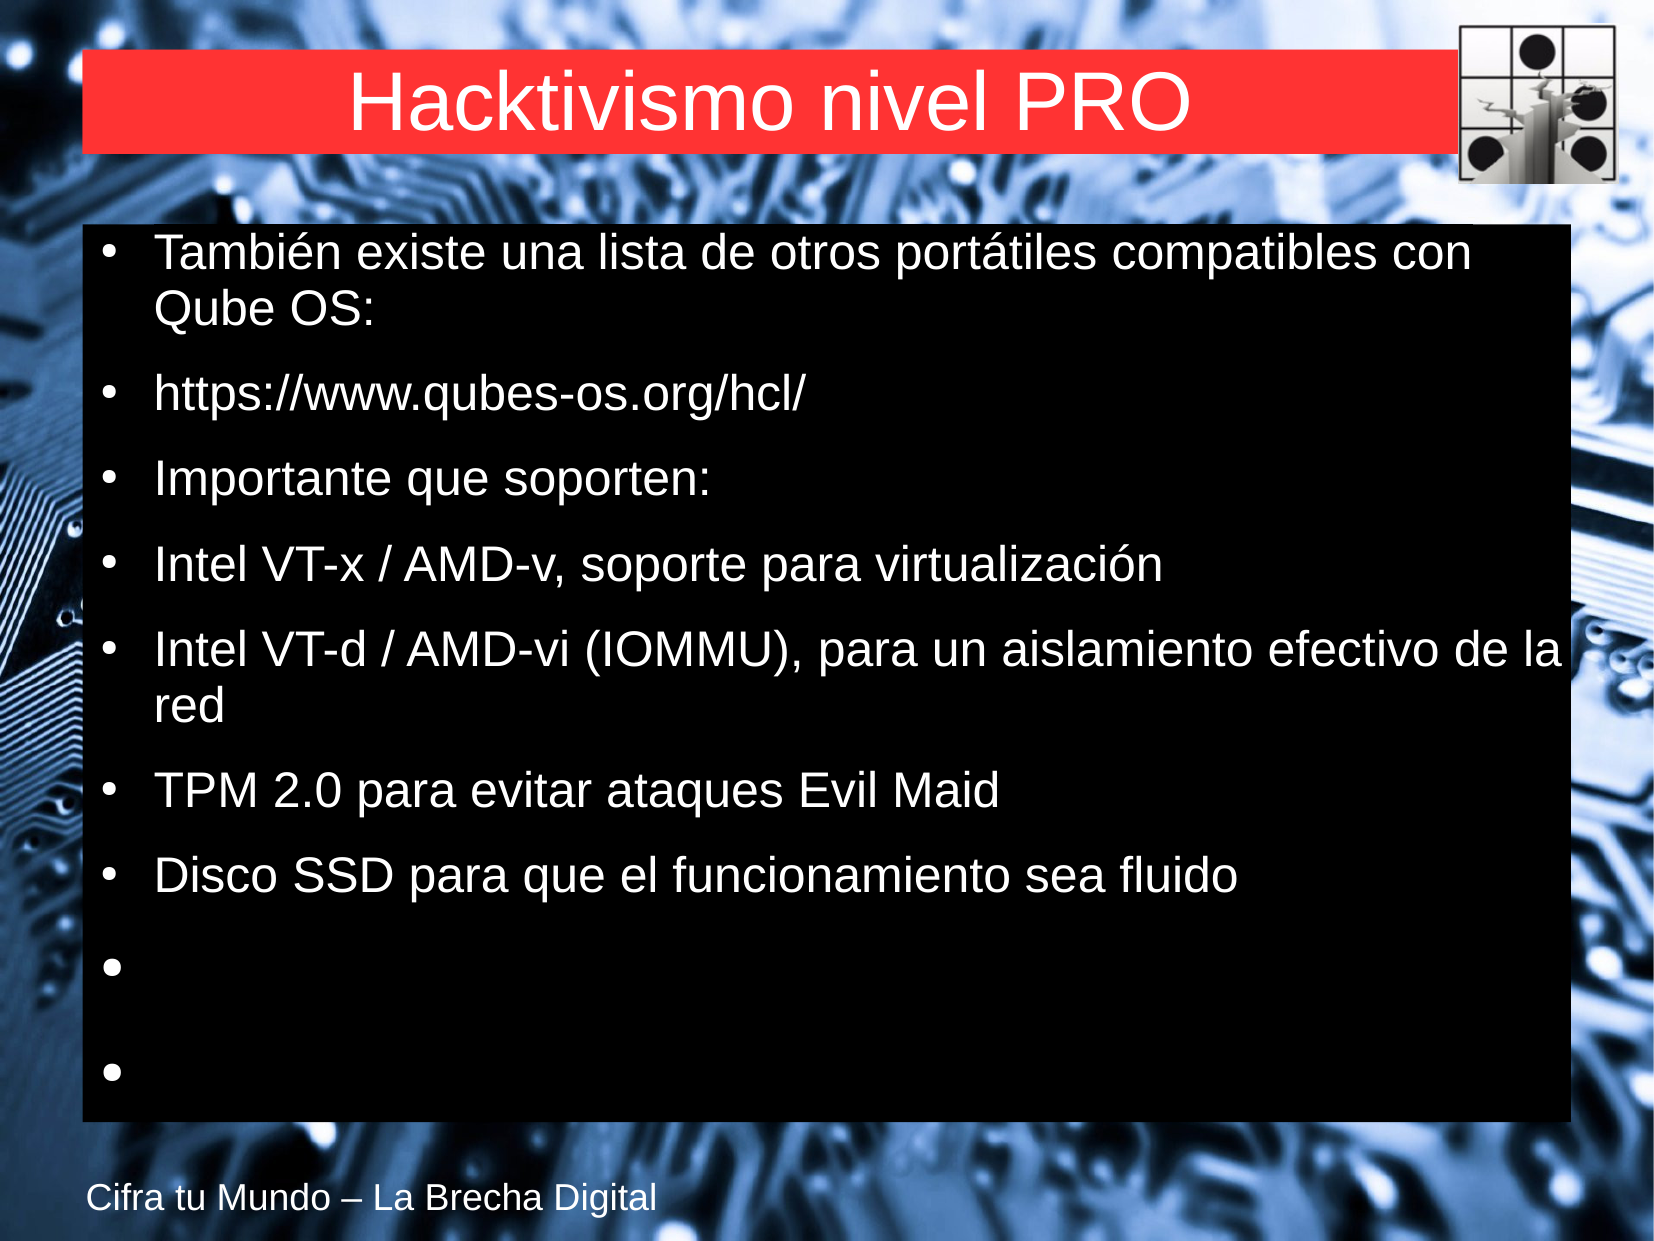

Tráfico de datos seguro con Tor y/o VPN
Hacktivismo nivel PRO
# También existe una lista de otros portátiles compatibles con Qube OS:
https://www.qubes-os.org/hcl/
Importante que soporten:
Intel VT-x / AMD-v, soporte para virtualización
Intel VT-d / AMD-vi (IOMMU), para un aislamiento efectivo de la red
TPM 2.0 para evitar ataques Evil Maid
Disco SSD para que el funcionamiento sea fluido
Cifra tu Mundo – La Brecha Digital